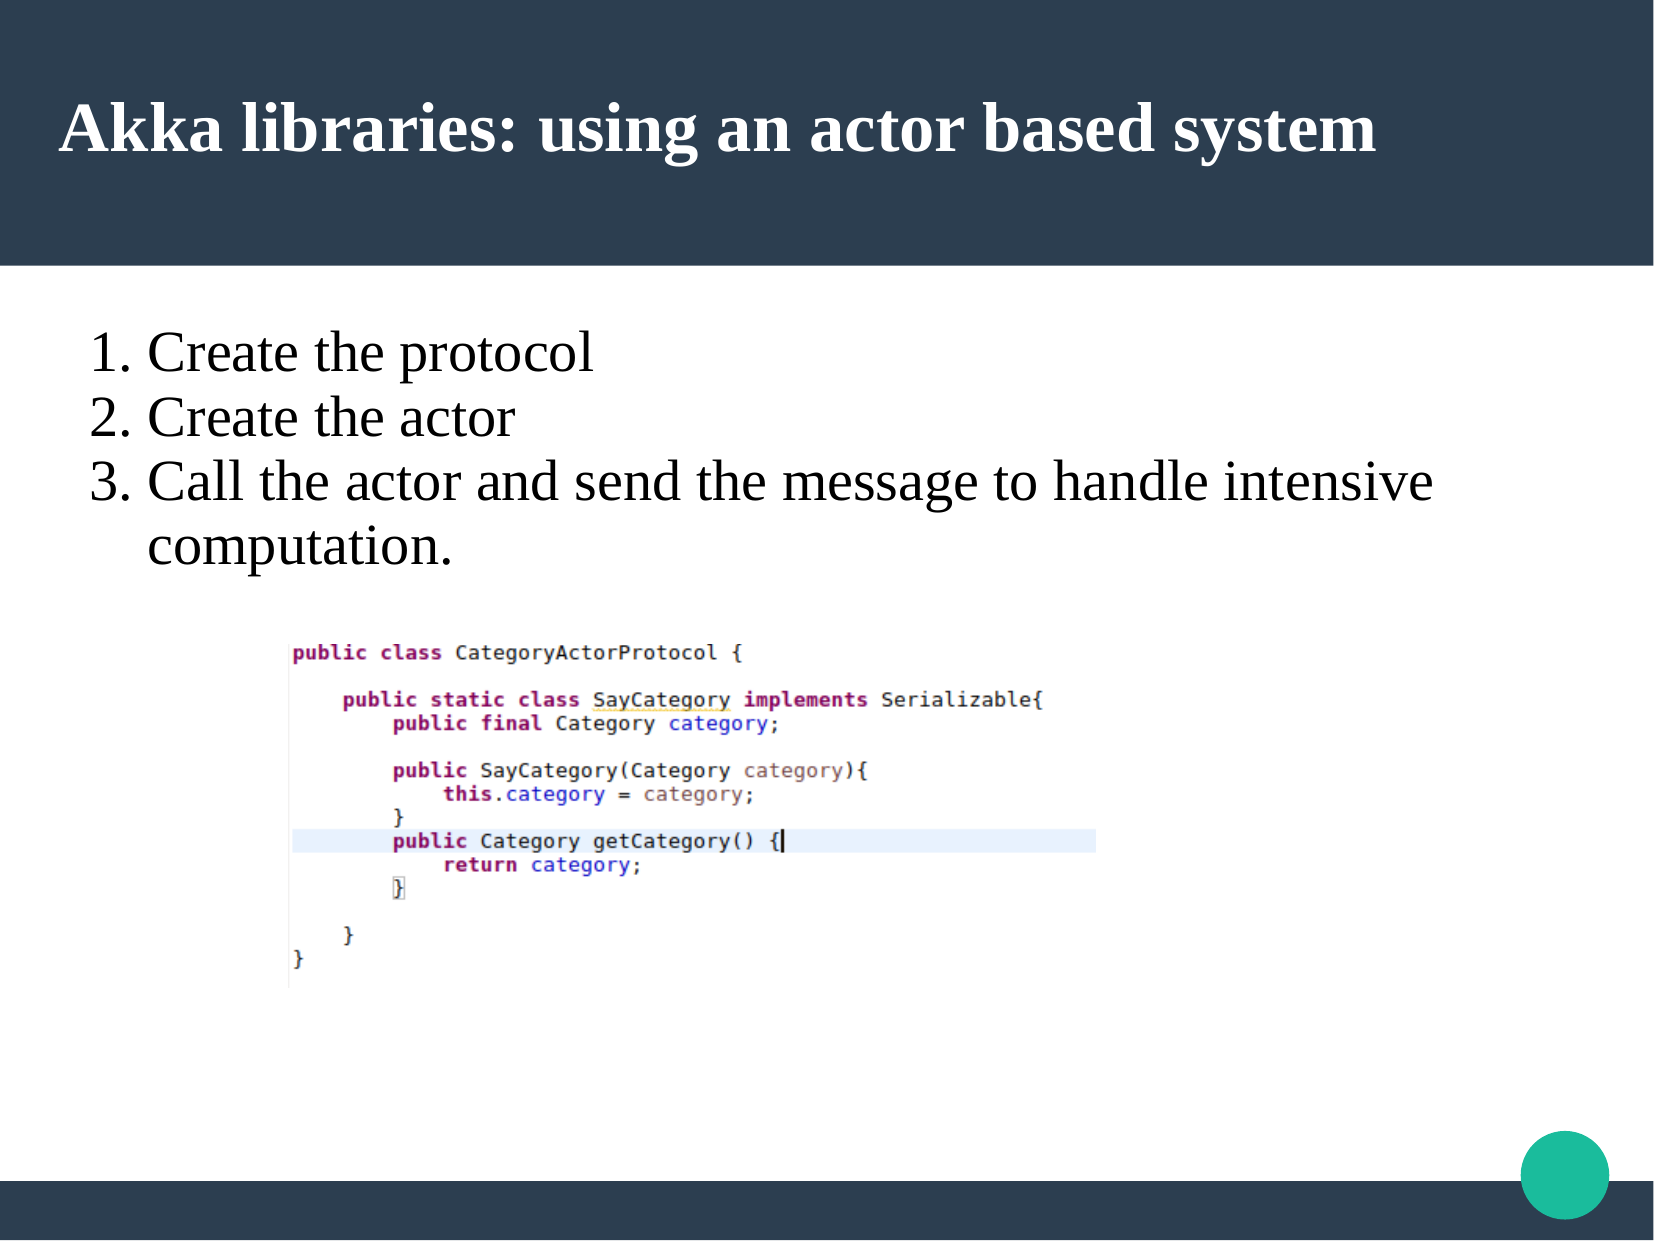

# Akka libraries: using an actor based system
1. Create the protocol
2. Create the actor
3. Call the actor and send the message to handle intensive
 computation.